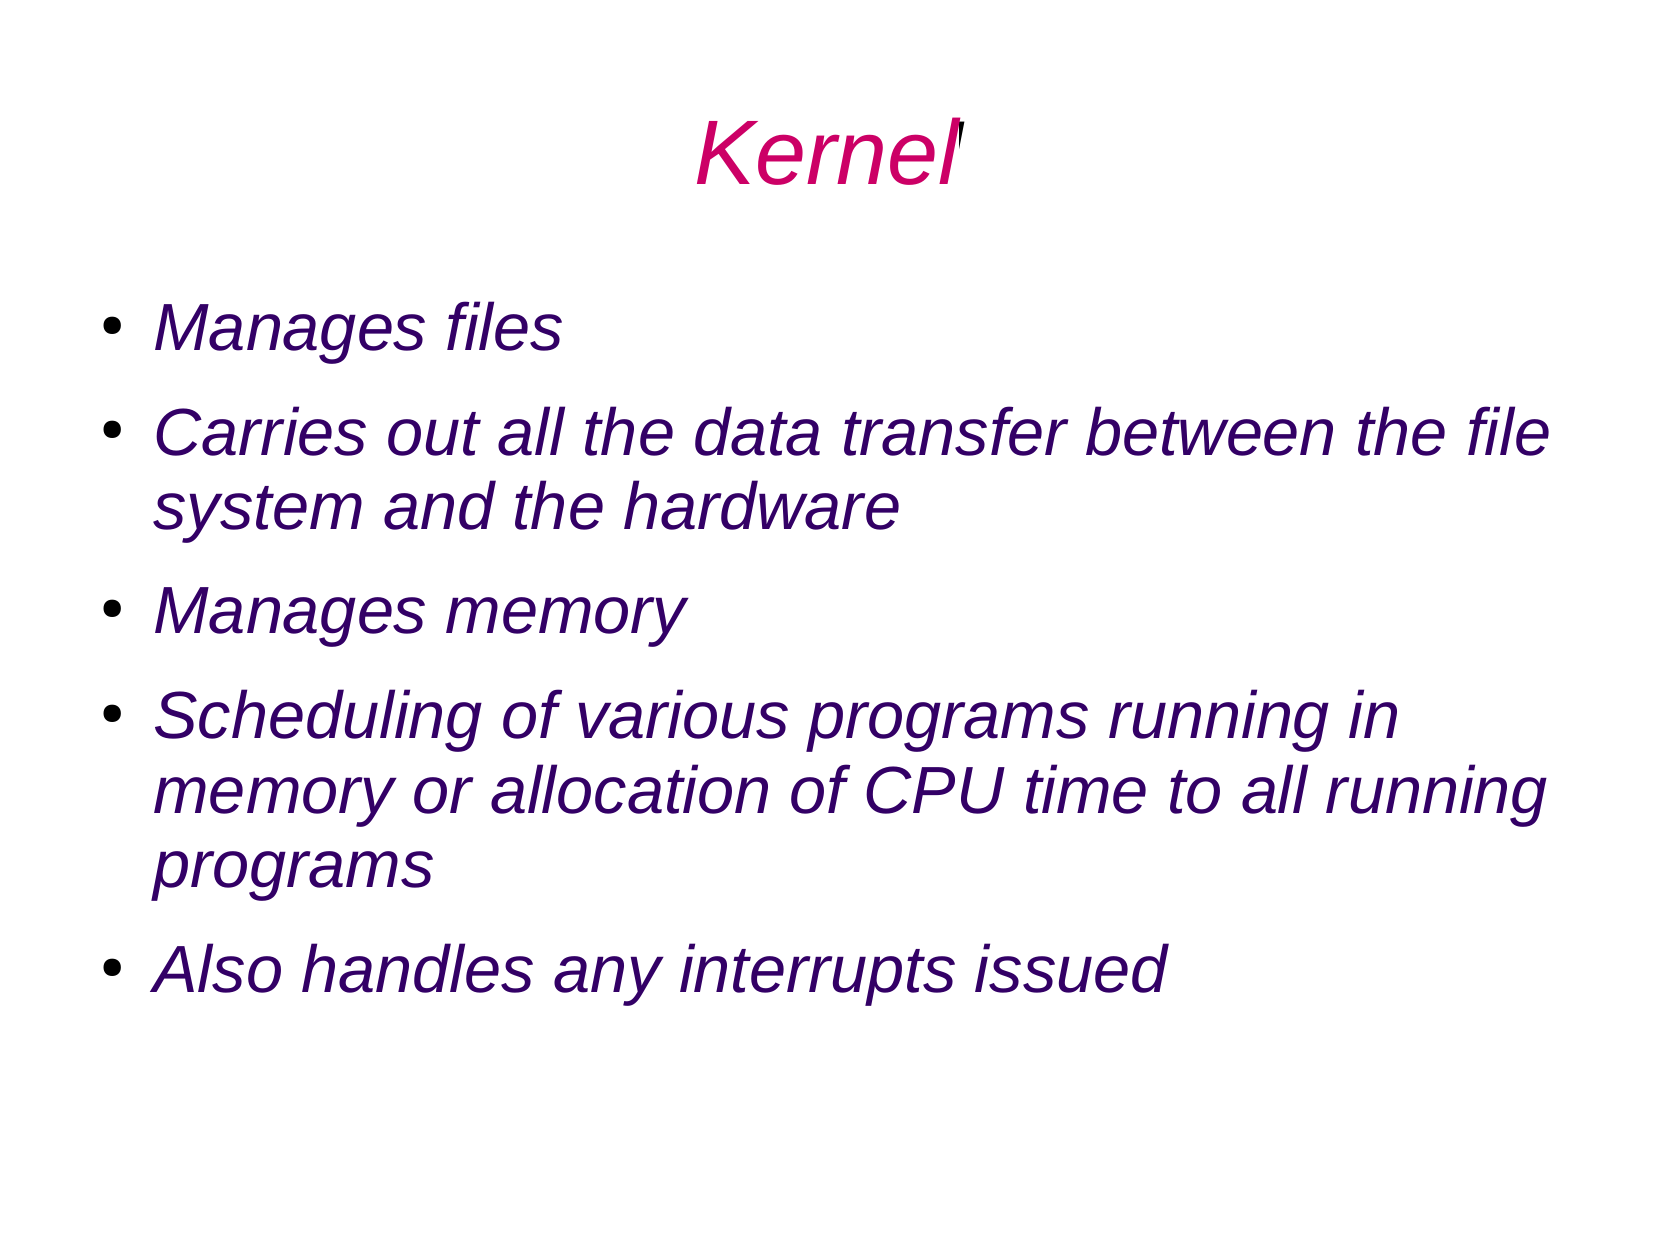

# Kernel
Manages files
Carries out all the data transfer between the file system and the hardware
Manages memory
Scheduling of various programs running in memory or allocation of CPU time to all running programs
Also handles any interrupts issued